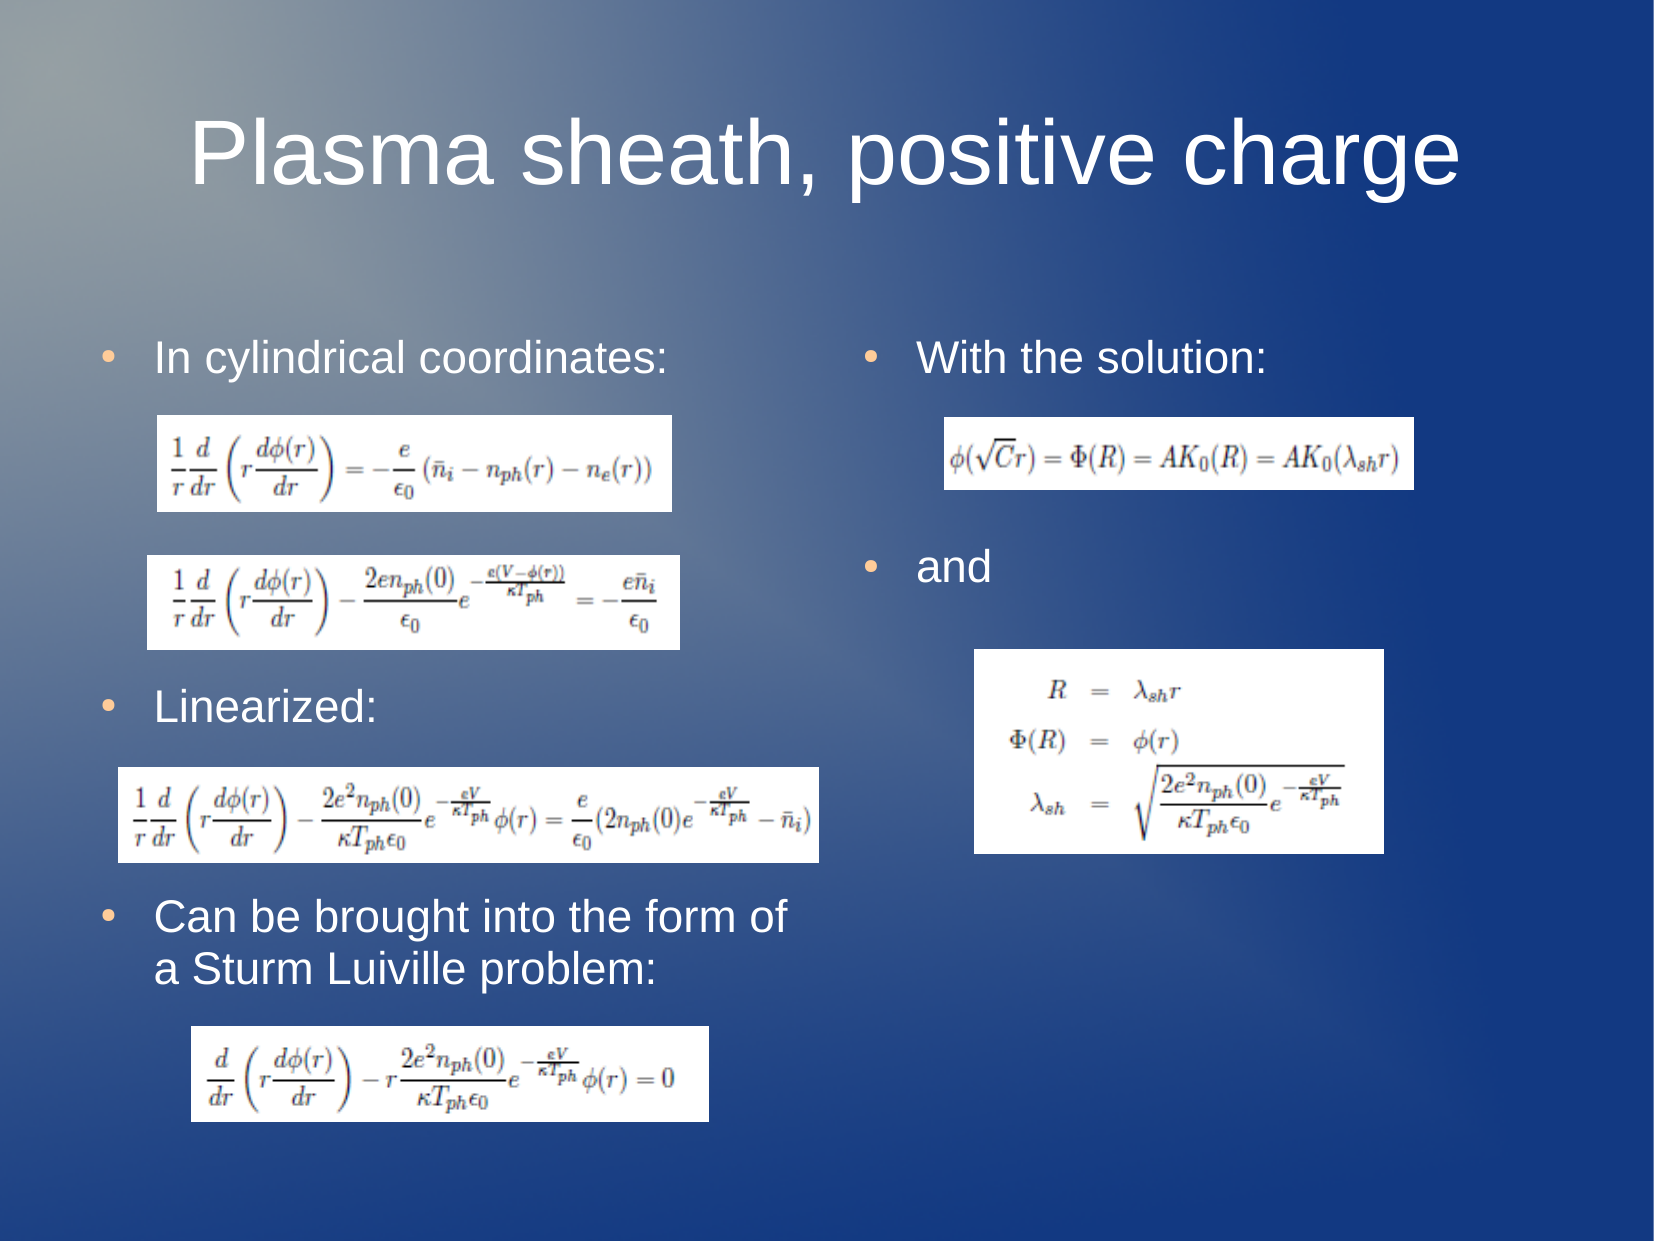

# Plasma sheath, positive charge
In cylindrical coordinates:
Linearized:
Can be brought into the form of a Sturm Luiville problem:
With the solution:
and